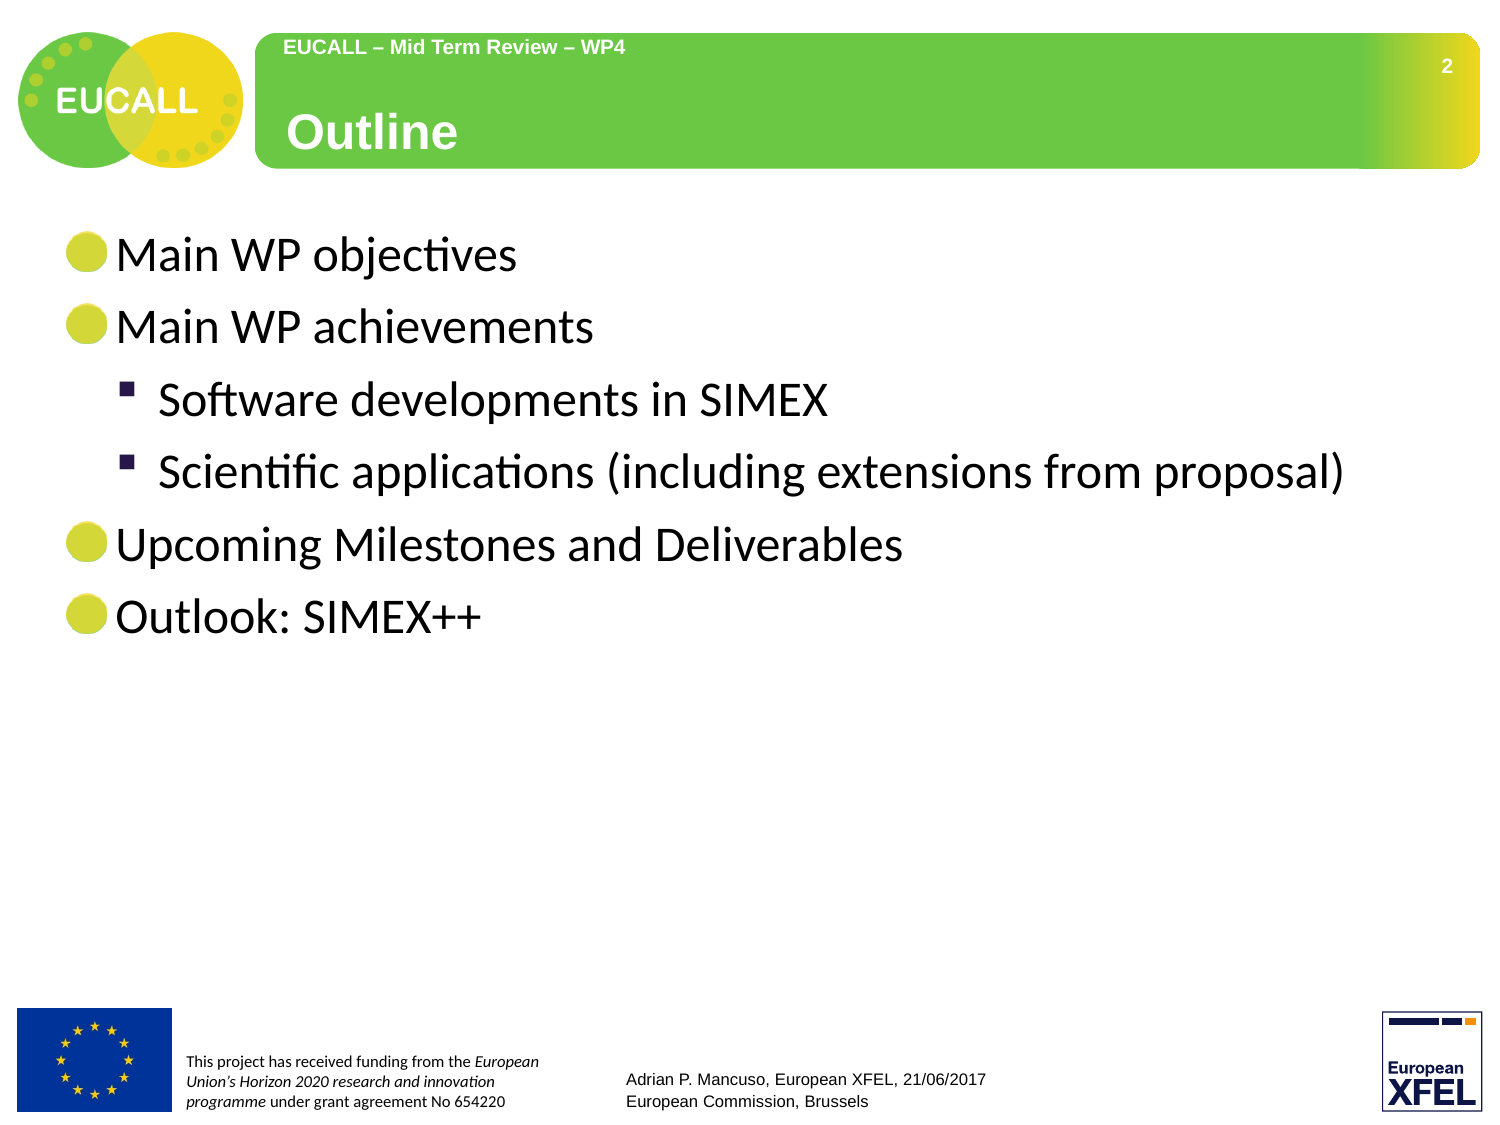

Outline
Main WP objectives
Main WP achievements
Software developments in SIMEX
Scientific applications (including extensions from proposal)
Upcoming Milestones and Deliverables
Outlook: SIMEX++